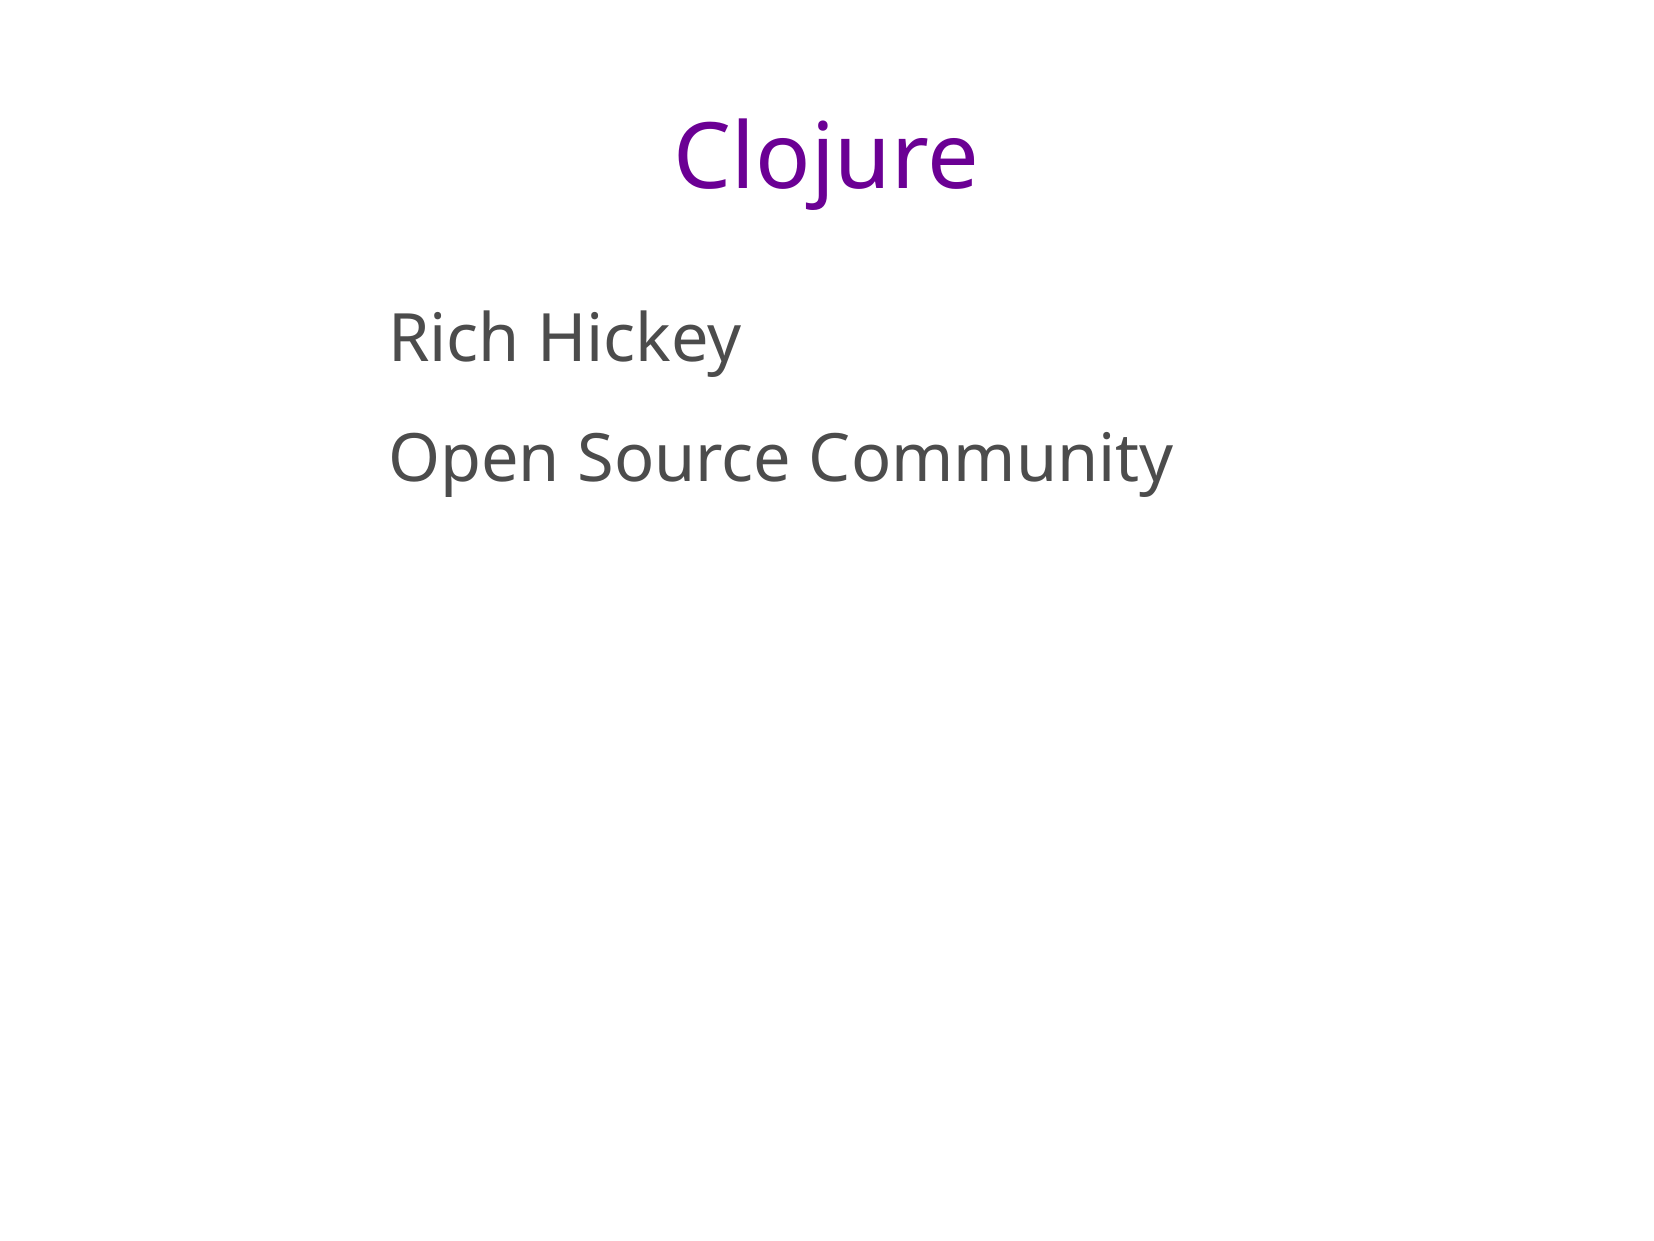

# Clojure
Rich Hickey
Open Source Community